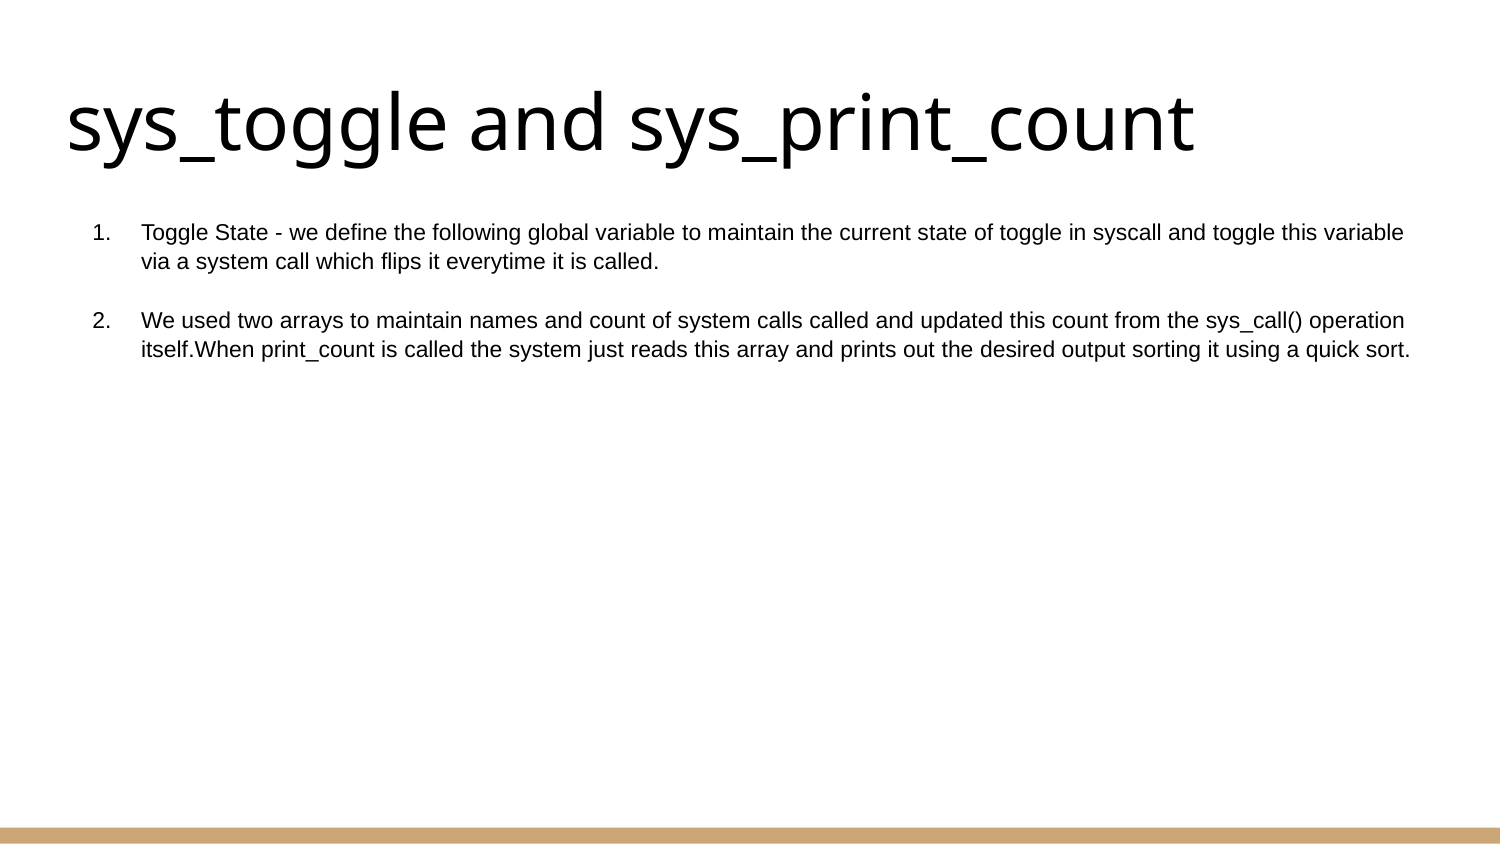

# sys_toggle and sys_print_count
Toggle State - we define the following global variable to maintain the current state of toggle in syscall and toggle this variable via a system call which flips it everytime it is called.
We used two arrays to maintain names and count of system calls called and updated this count from the sys_call() operation itself.When print_count is called the system just reads this array and prints out the desired output sorting it using a quick sort.